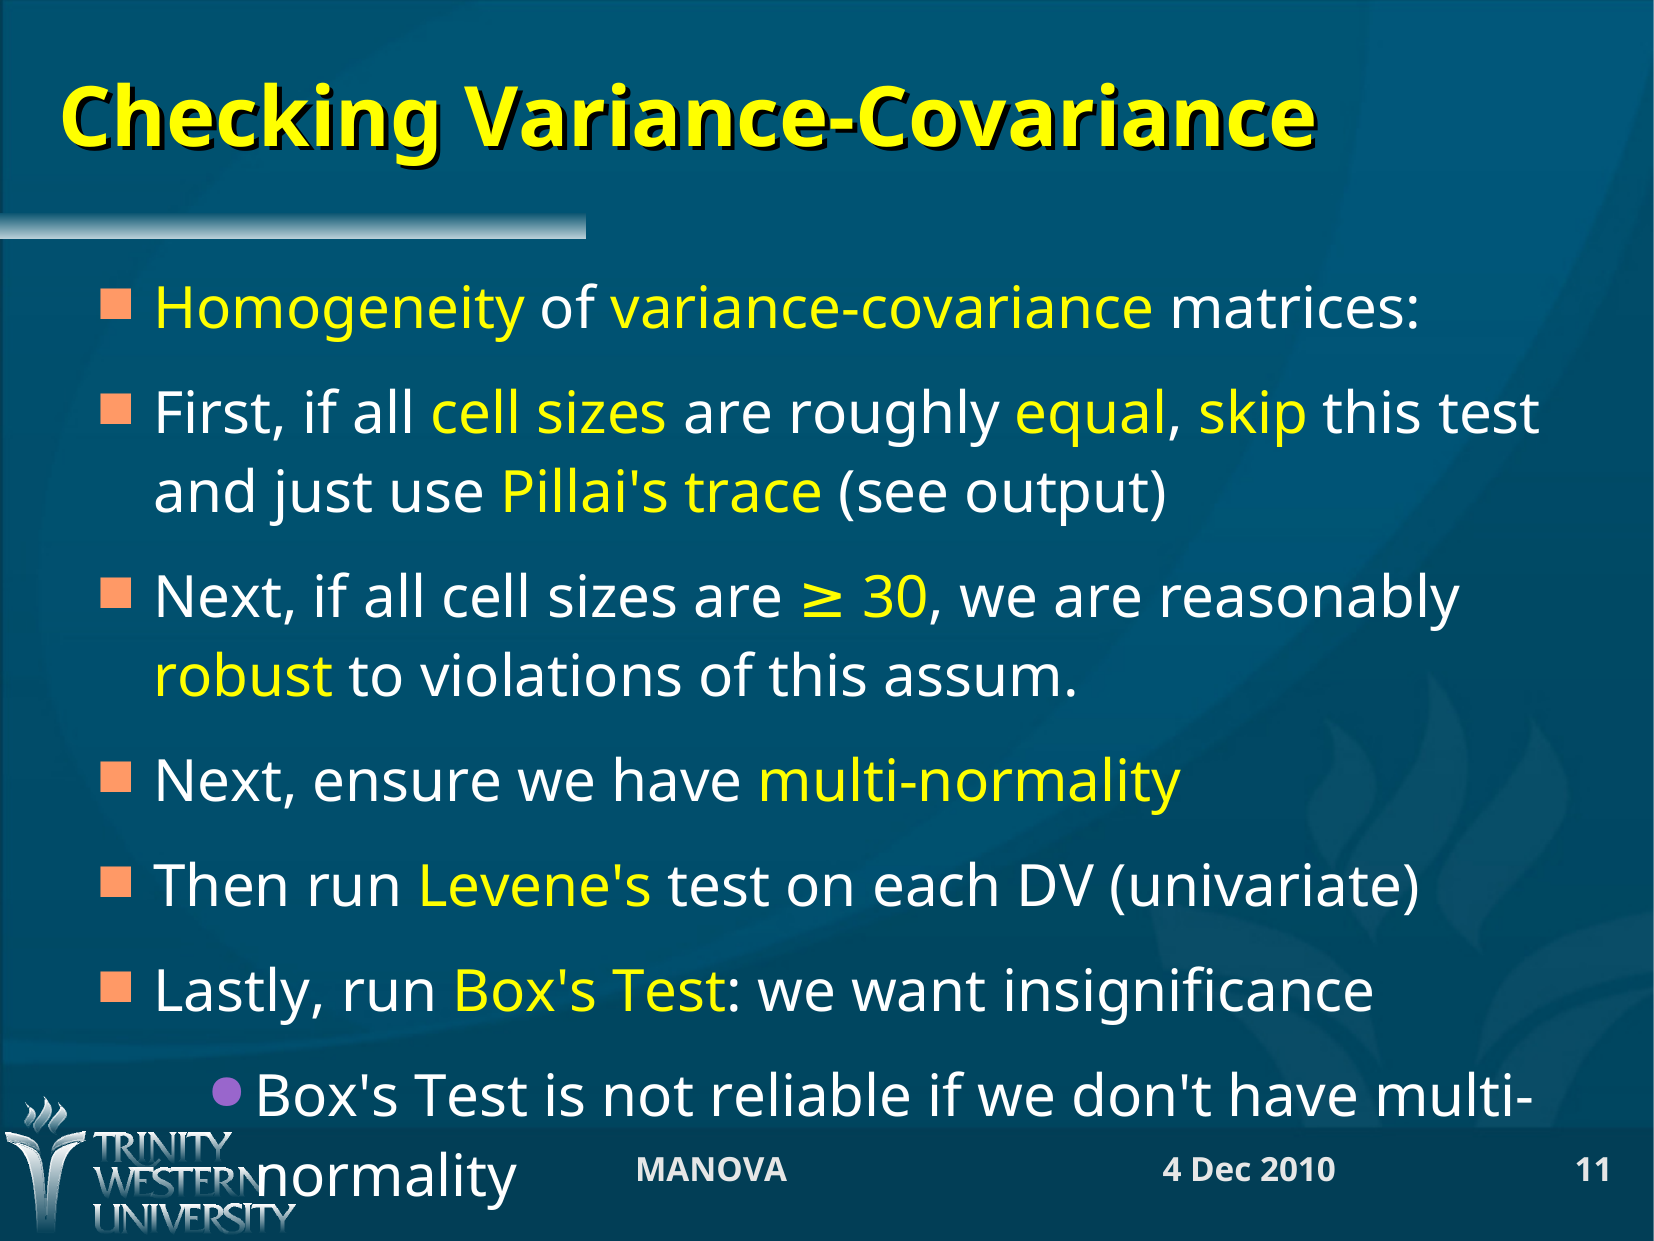

# Checking Variance-Covariance
Homogeneity of variance-covariance matrices:
First, if all cell sizes are roughly equal, skip this test and just use Pillai's trace (see output)
Next, if all cell sizes are ≥ 30, we are reasonably robust to violations of this assum.
Next, ensure we have multi-normality
Then run Levene's test on each DV (univariate)
Lastly, run Box's Test: we want insignificance
Box's Test is not reliable if we don't have multi-normality
MANOVA
4 Dec 2010
11